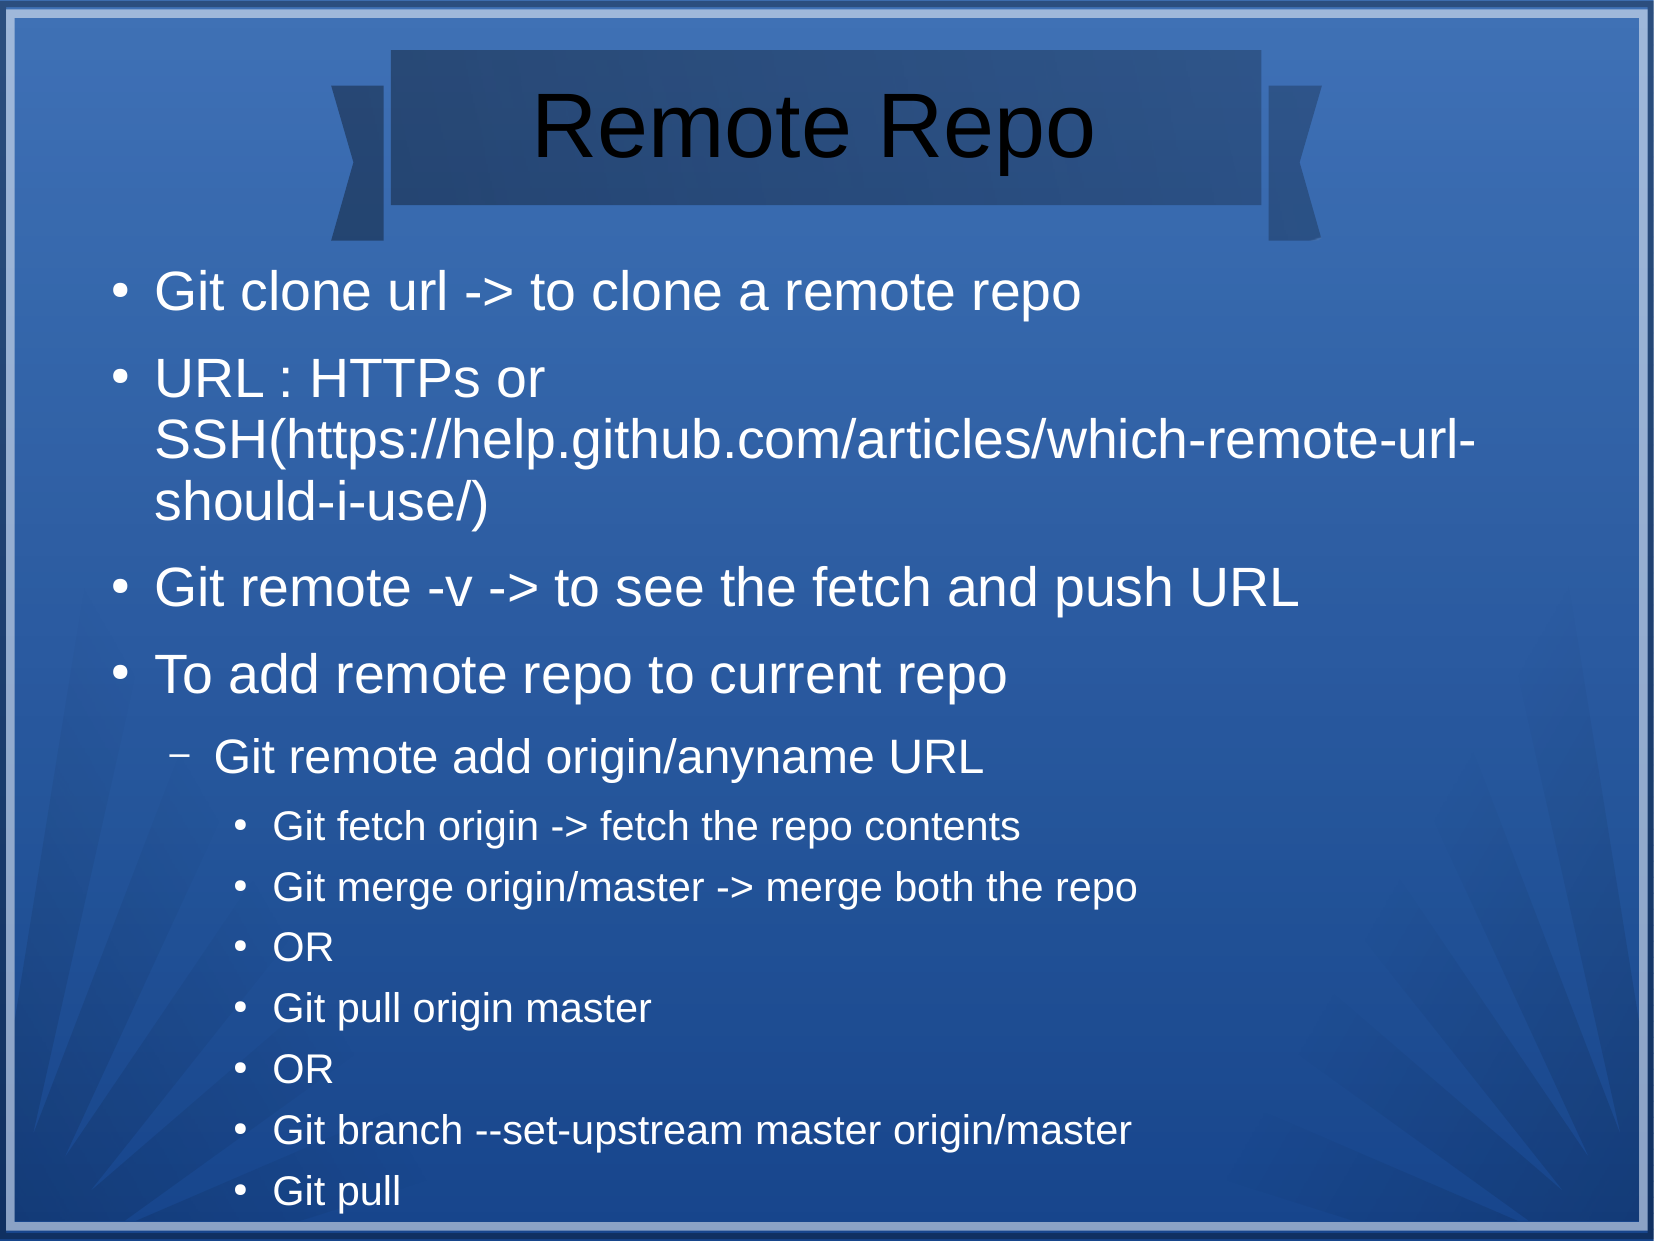

# Remote Repo
Git clone url -> to clone a remote repo
URL : HTTPs or SSH(https://help.github.com/articles/which-remote-url-should-i-use/)
Git remote -v -> to see the fetch and push URL
To add remote repo to current repo
Git remote add origin/anyname URL
Git fetch origin -> fetch the repo contents
Git merge origin/master -> merge both the repo
OR
Git pull origin master
OR
Git branch --set-upstream master origin/master
Git pull